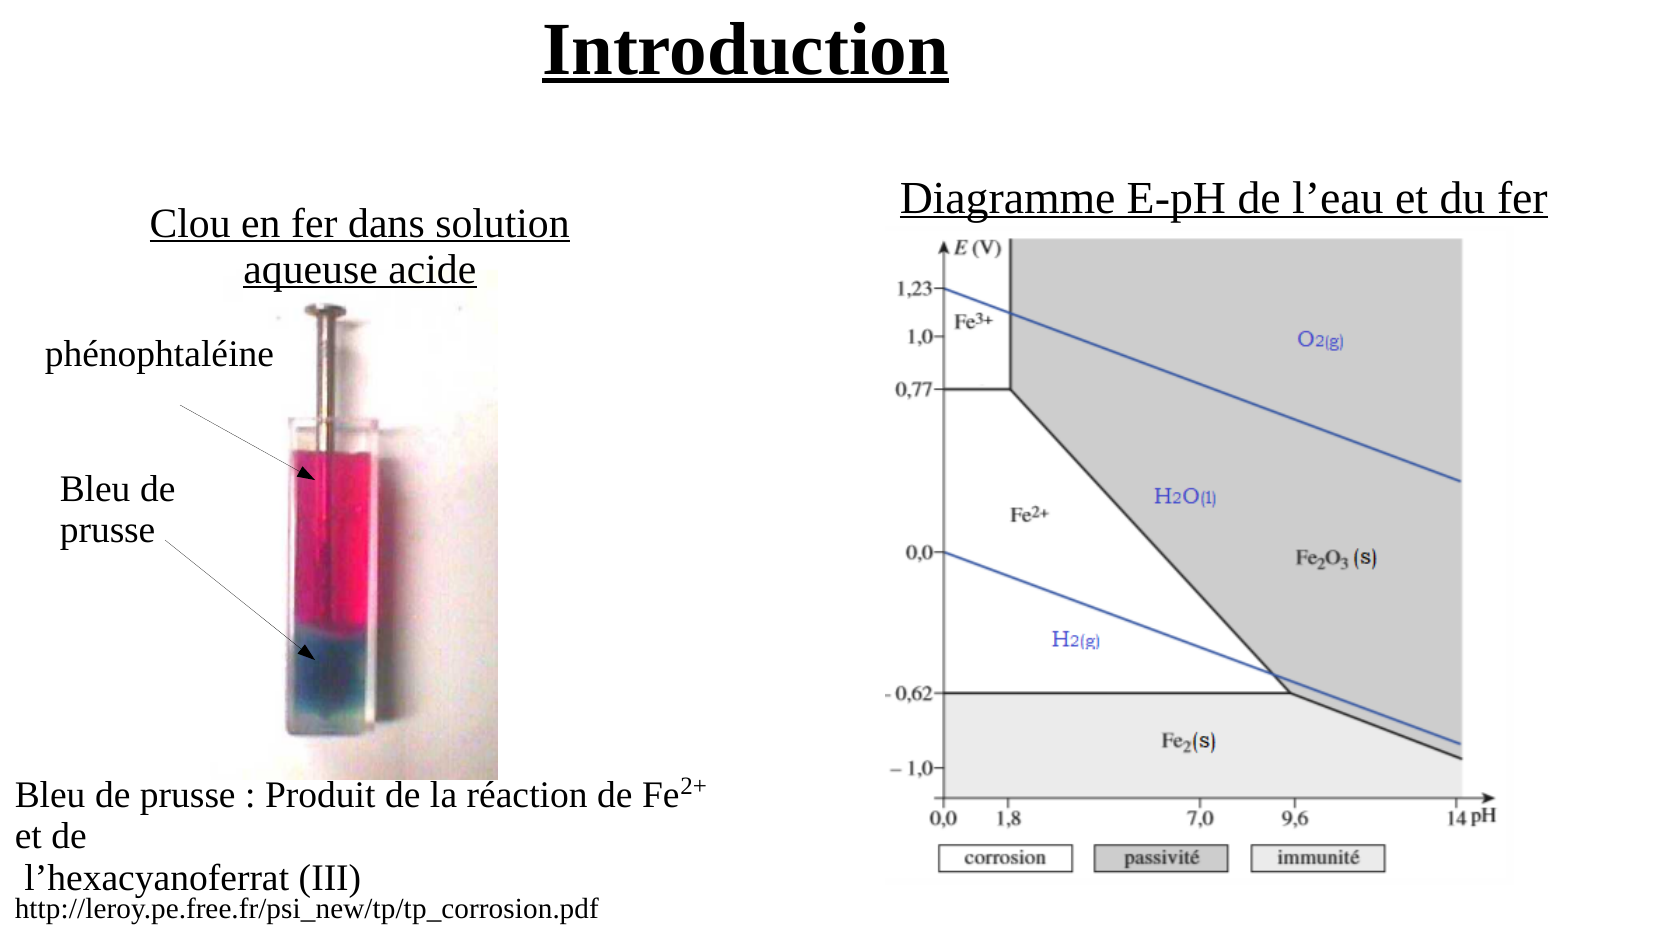

Introduction
Diagramme E-pH de l’eau et du fer
Clou en fer dans solution
aqueuse acide
phénophtaléine
Bleu de
prusse
Bleu de prusse : Produit de la réaction de Fe2+ et de
 l’hexacyanoferrat (III)
http://leroy.pe.free.fr/psi_new/tp/tp_corrosion.pdf